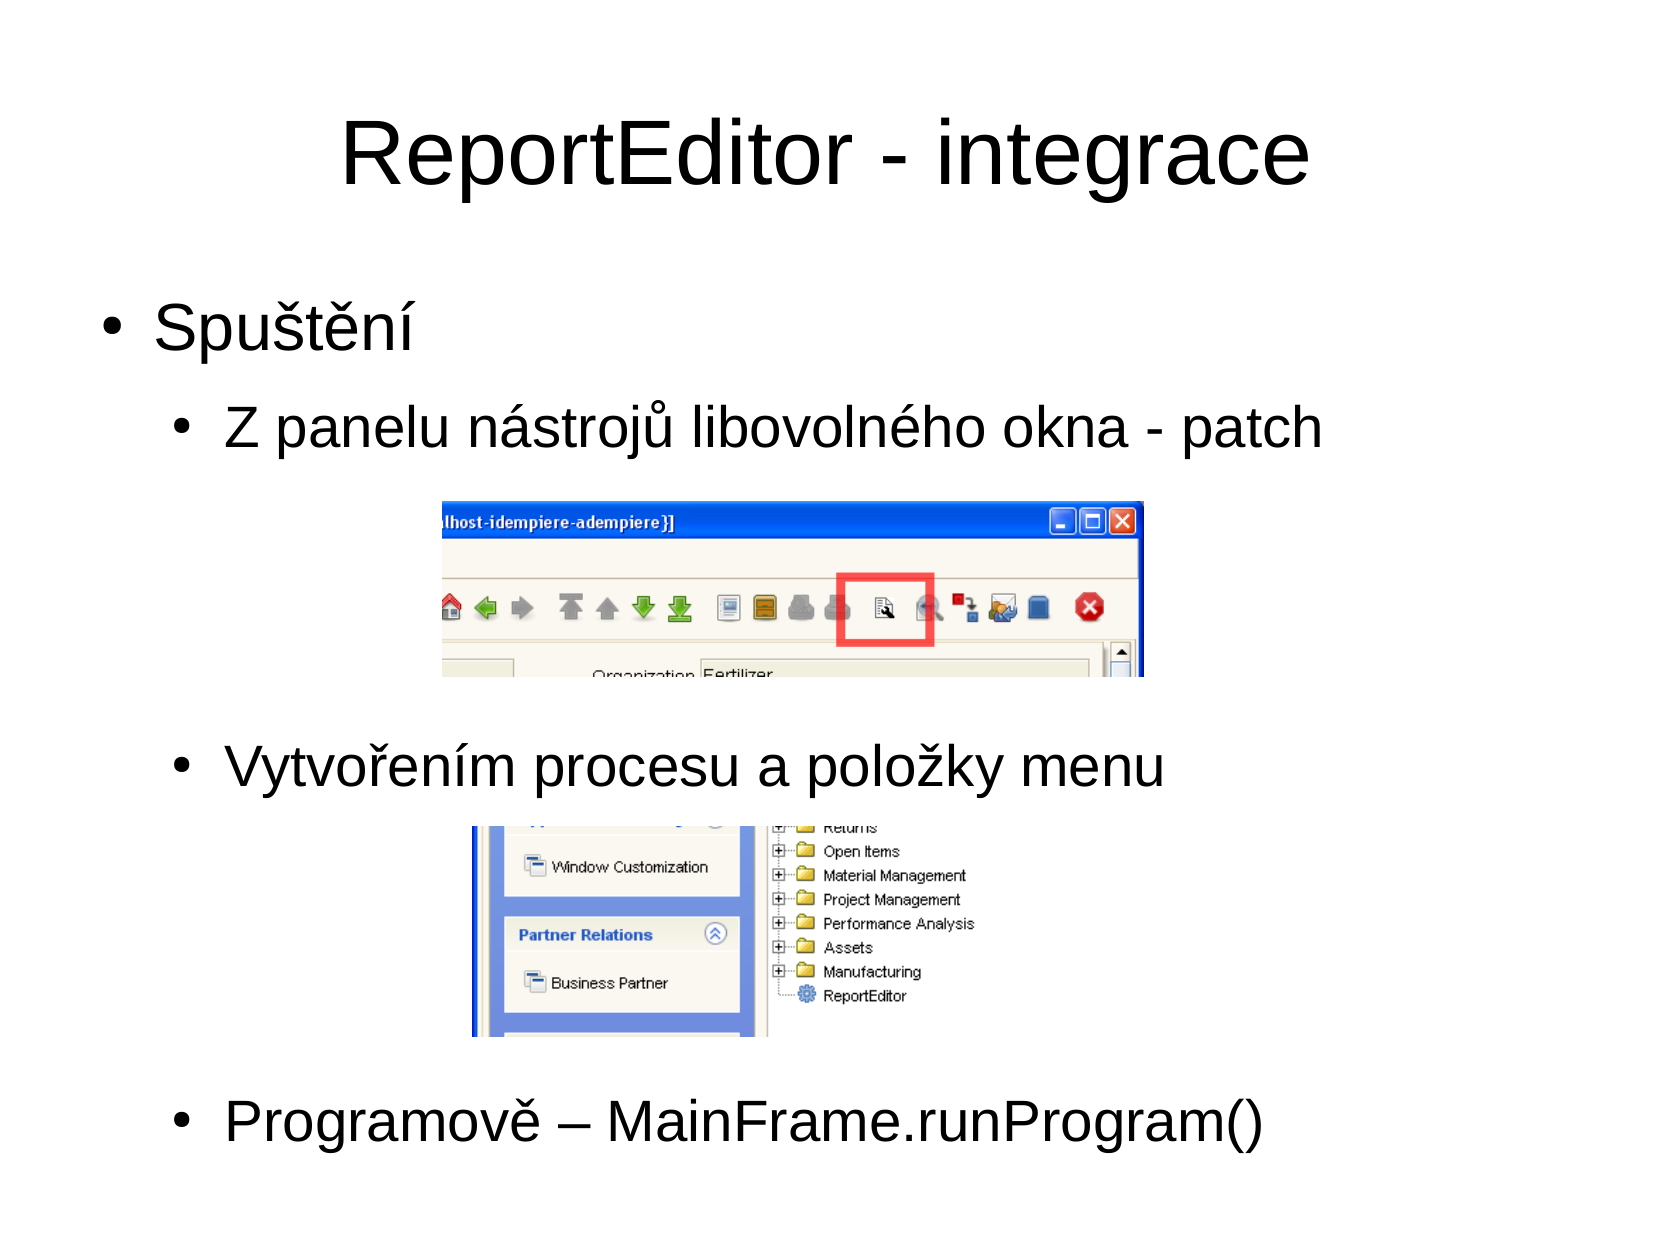

# ReportEditor - integrace
Spuštění
Z panelu nástrojů libovolného okna - patch
Vytvořením procesu a položky menu
Programově – MainFrame.runProgram()